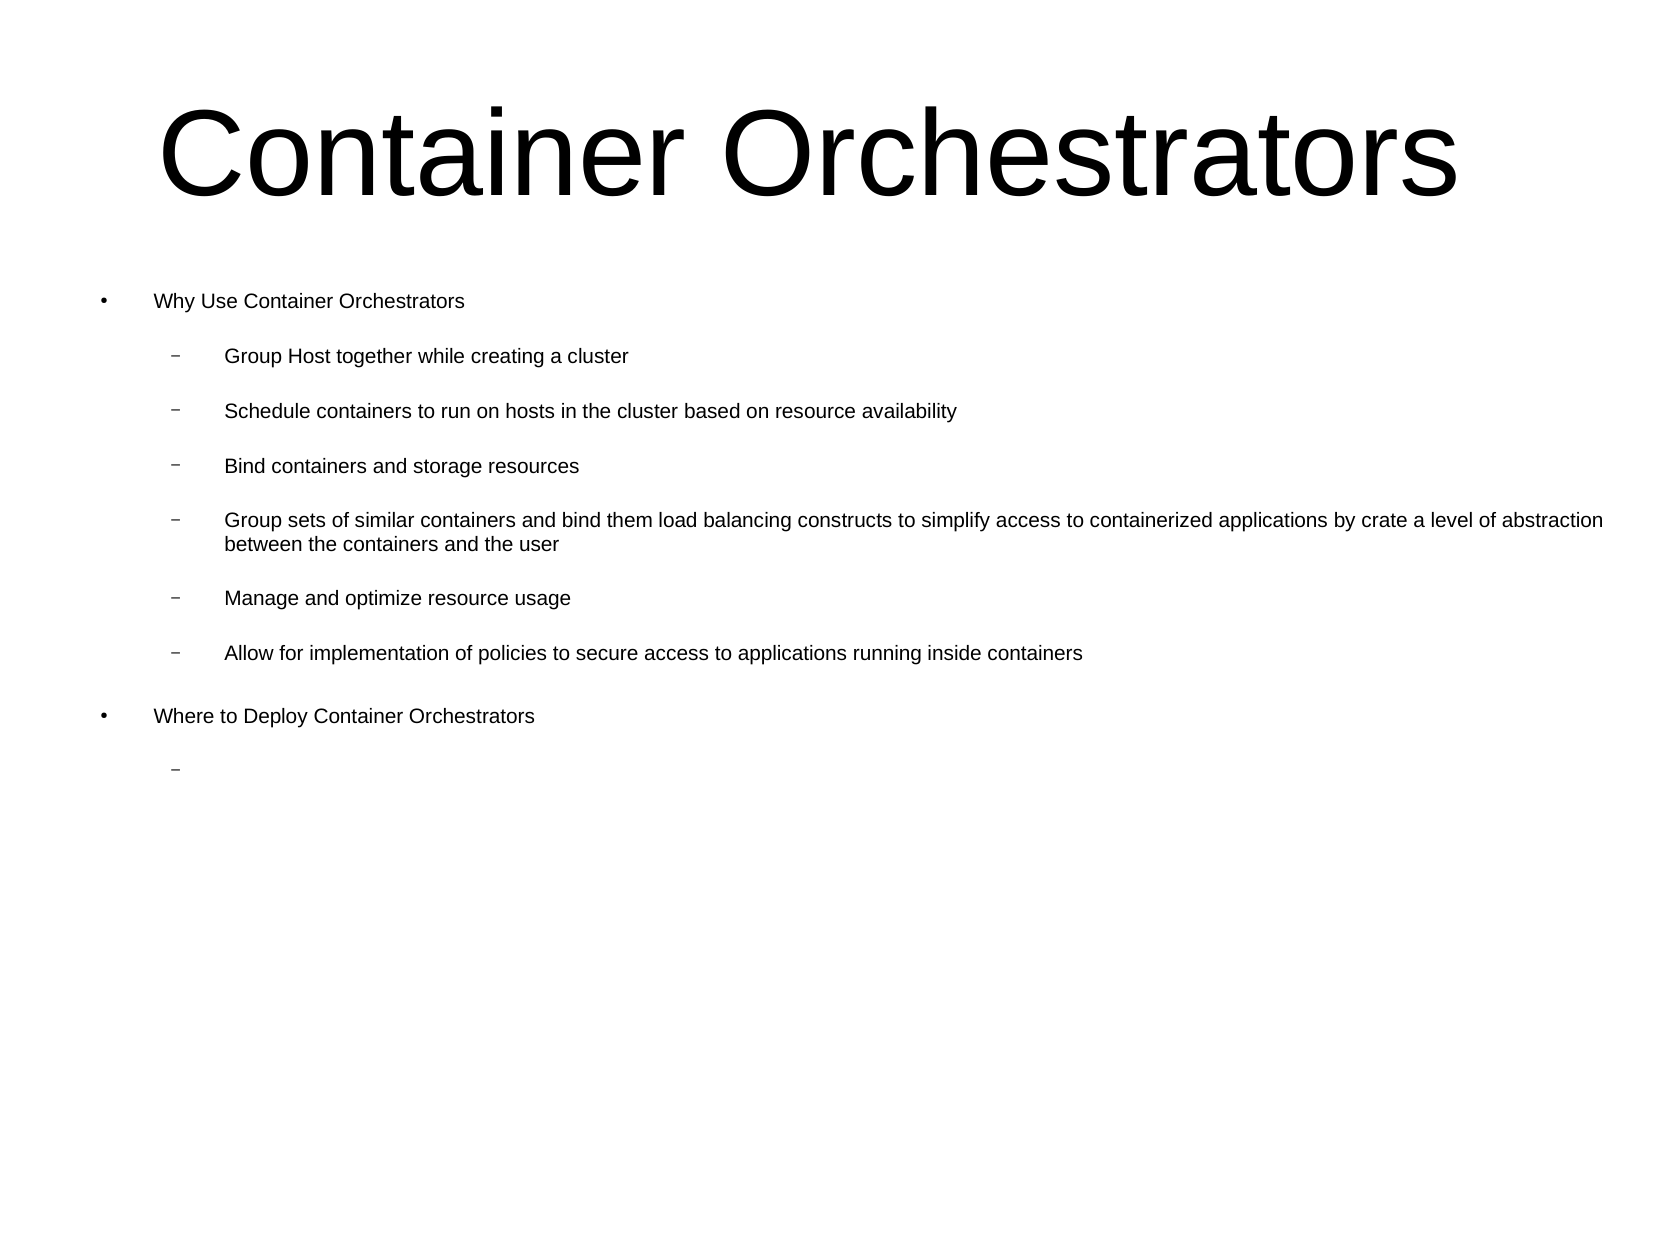

# Container Orchestrators
Why Use Container Orchestrators
Group Host together while creating a cluster
Schedule containers to run on hosts in the cluster based on resource availability
Bind containers and storage resources
Group sets of similar containers and bind them load balancing constructs to simplify access to containerized applications by crate a level of abstraction between the containers and the user
Manage and optimize resource usage
Allow for implementation of policies to secure access to applications running inside containers
Where to Deploy Container Orchestrators